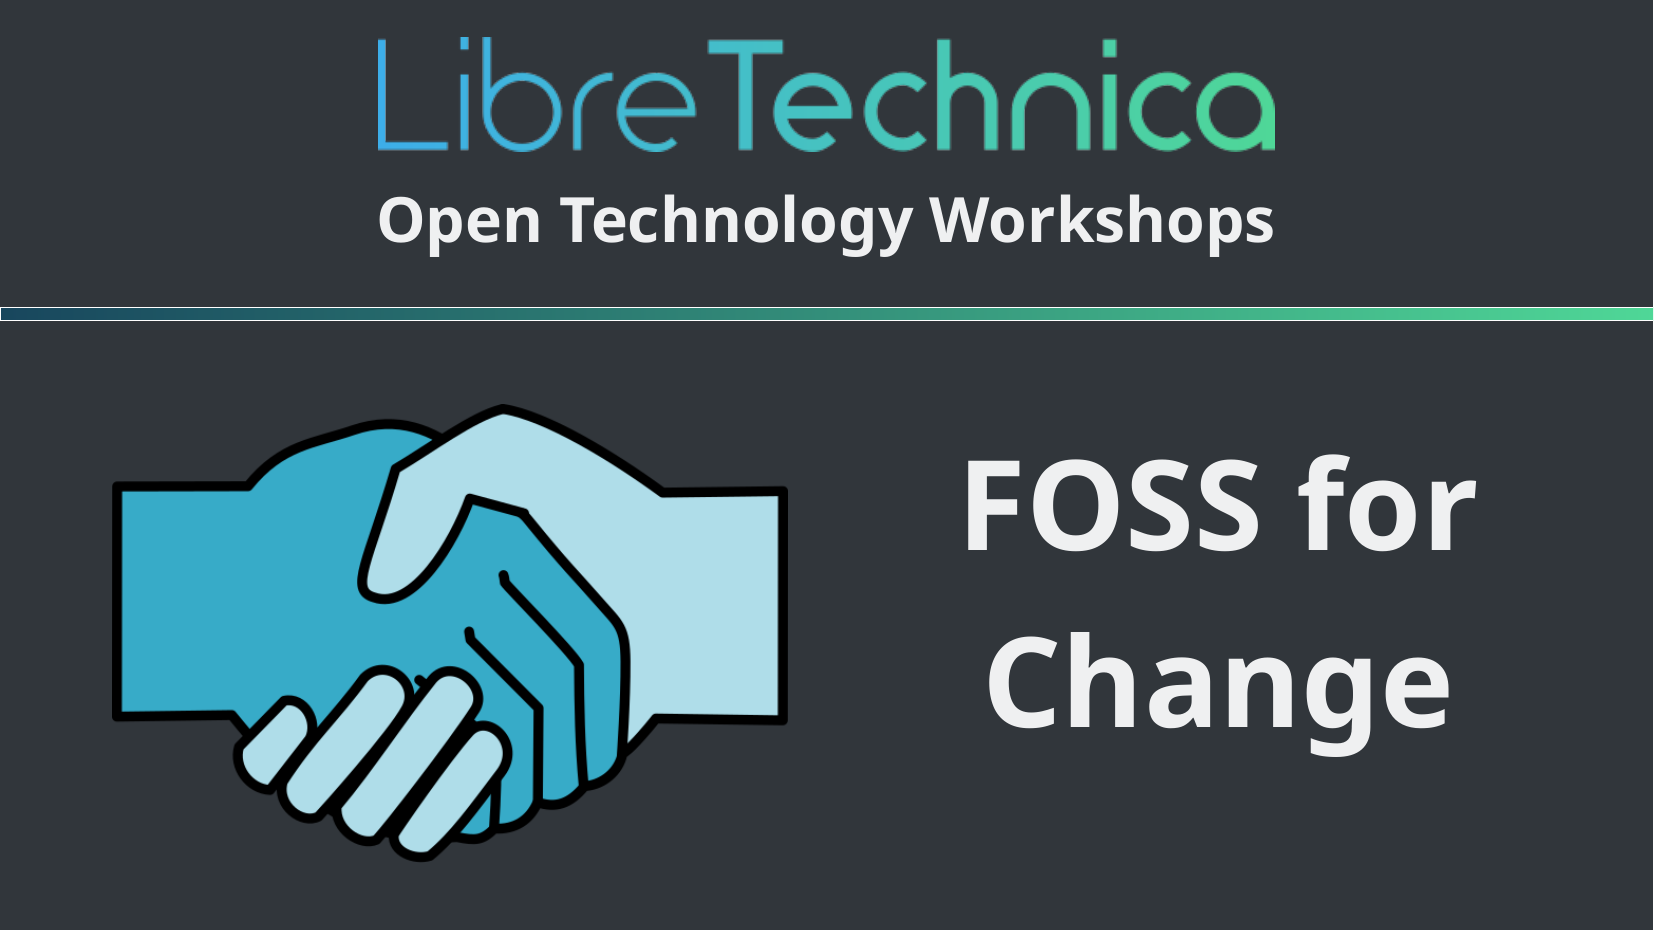

# Open Technology Workshops
FOSS for
Change